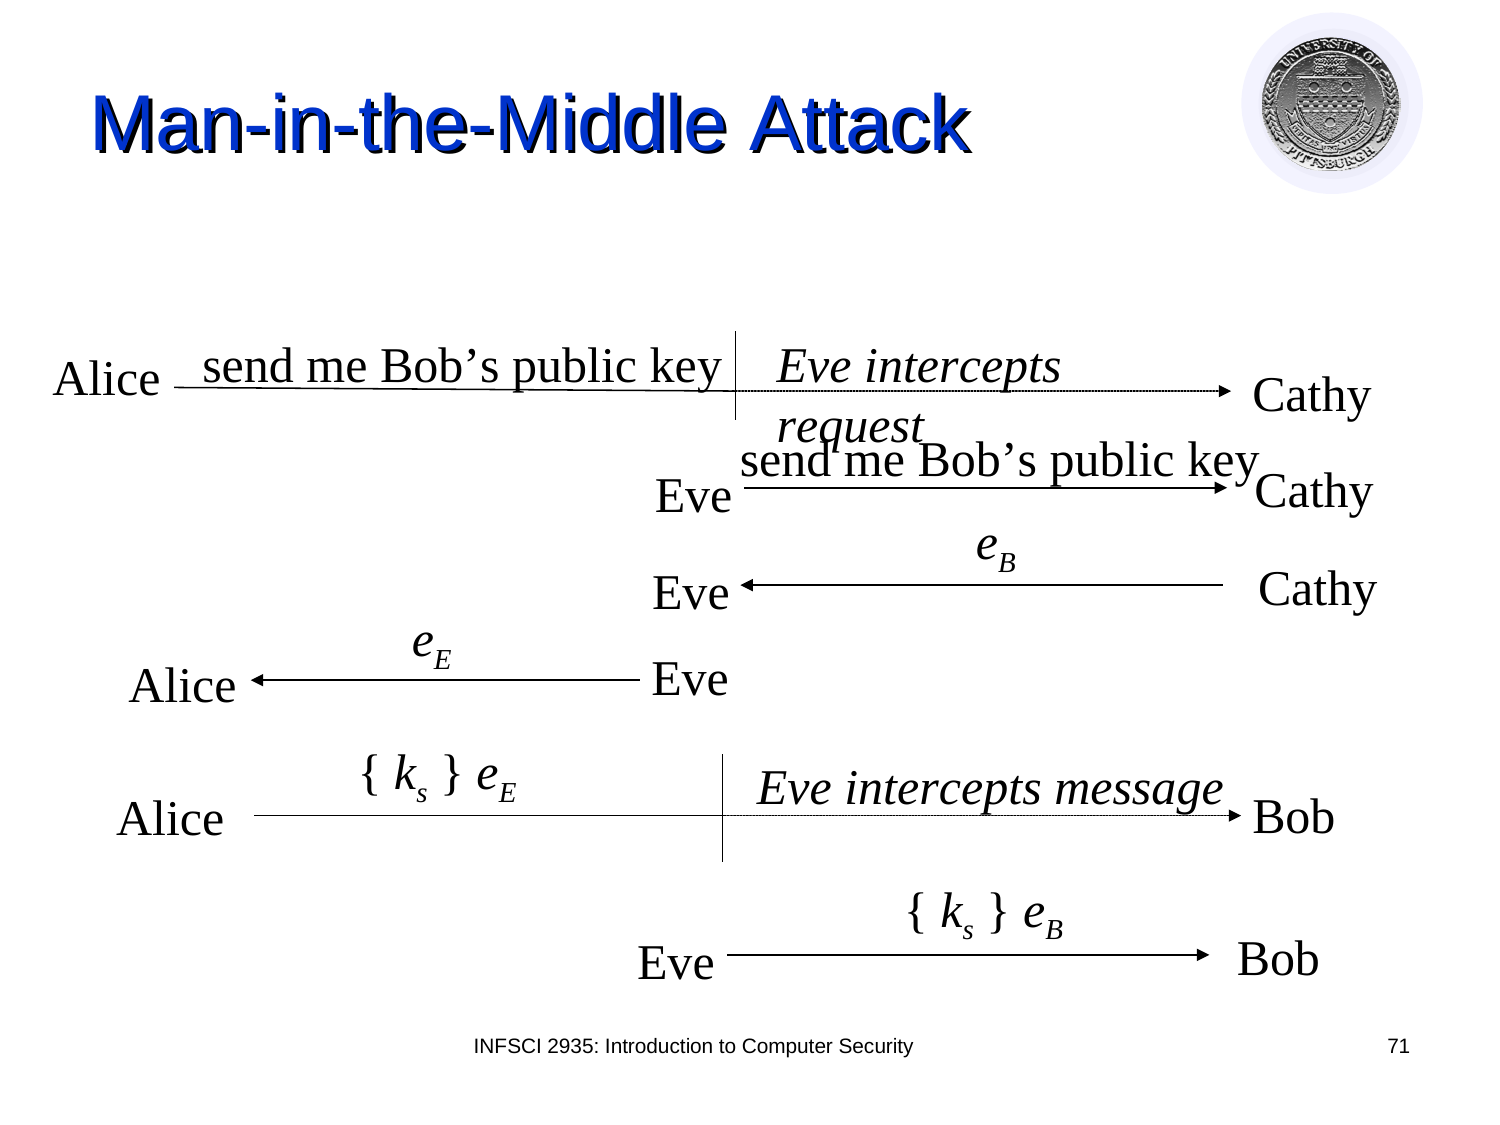

# Man-in-the-Middle Attack
send me Bob’s public key
Eve intercepts request
Alice
Cathy
send me Bob’s public key
Cathy
Eve
eB
Cathy
Eve
eE
Eve
Alice
{ ks } eE
Eve intercepts message
Bob
Alice
{ ks } eB
Bob
Eve
71